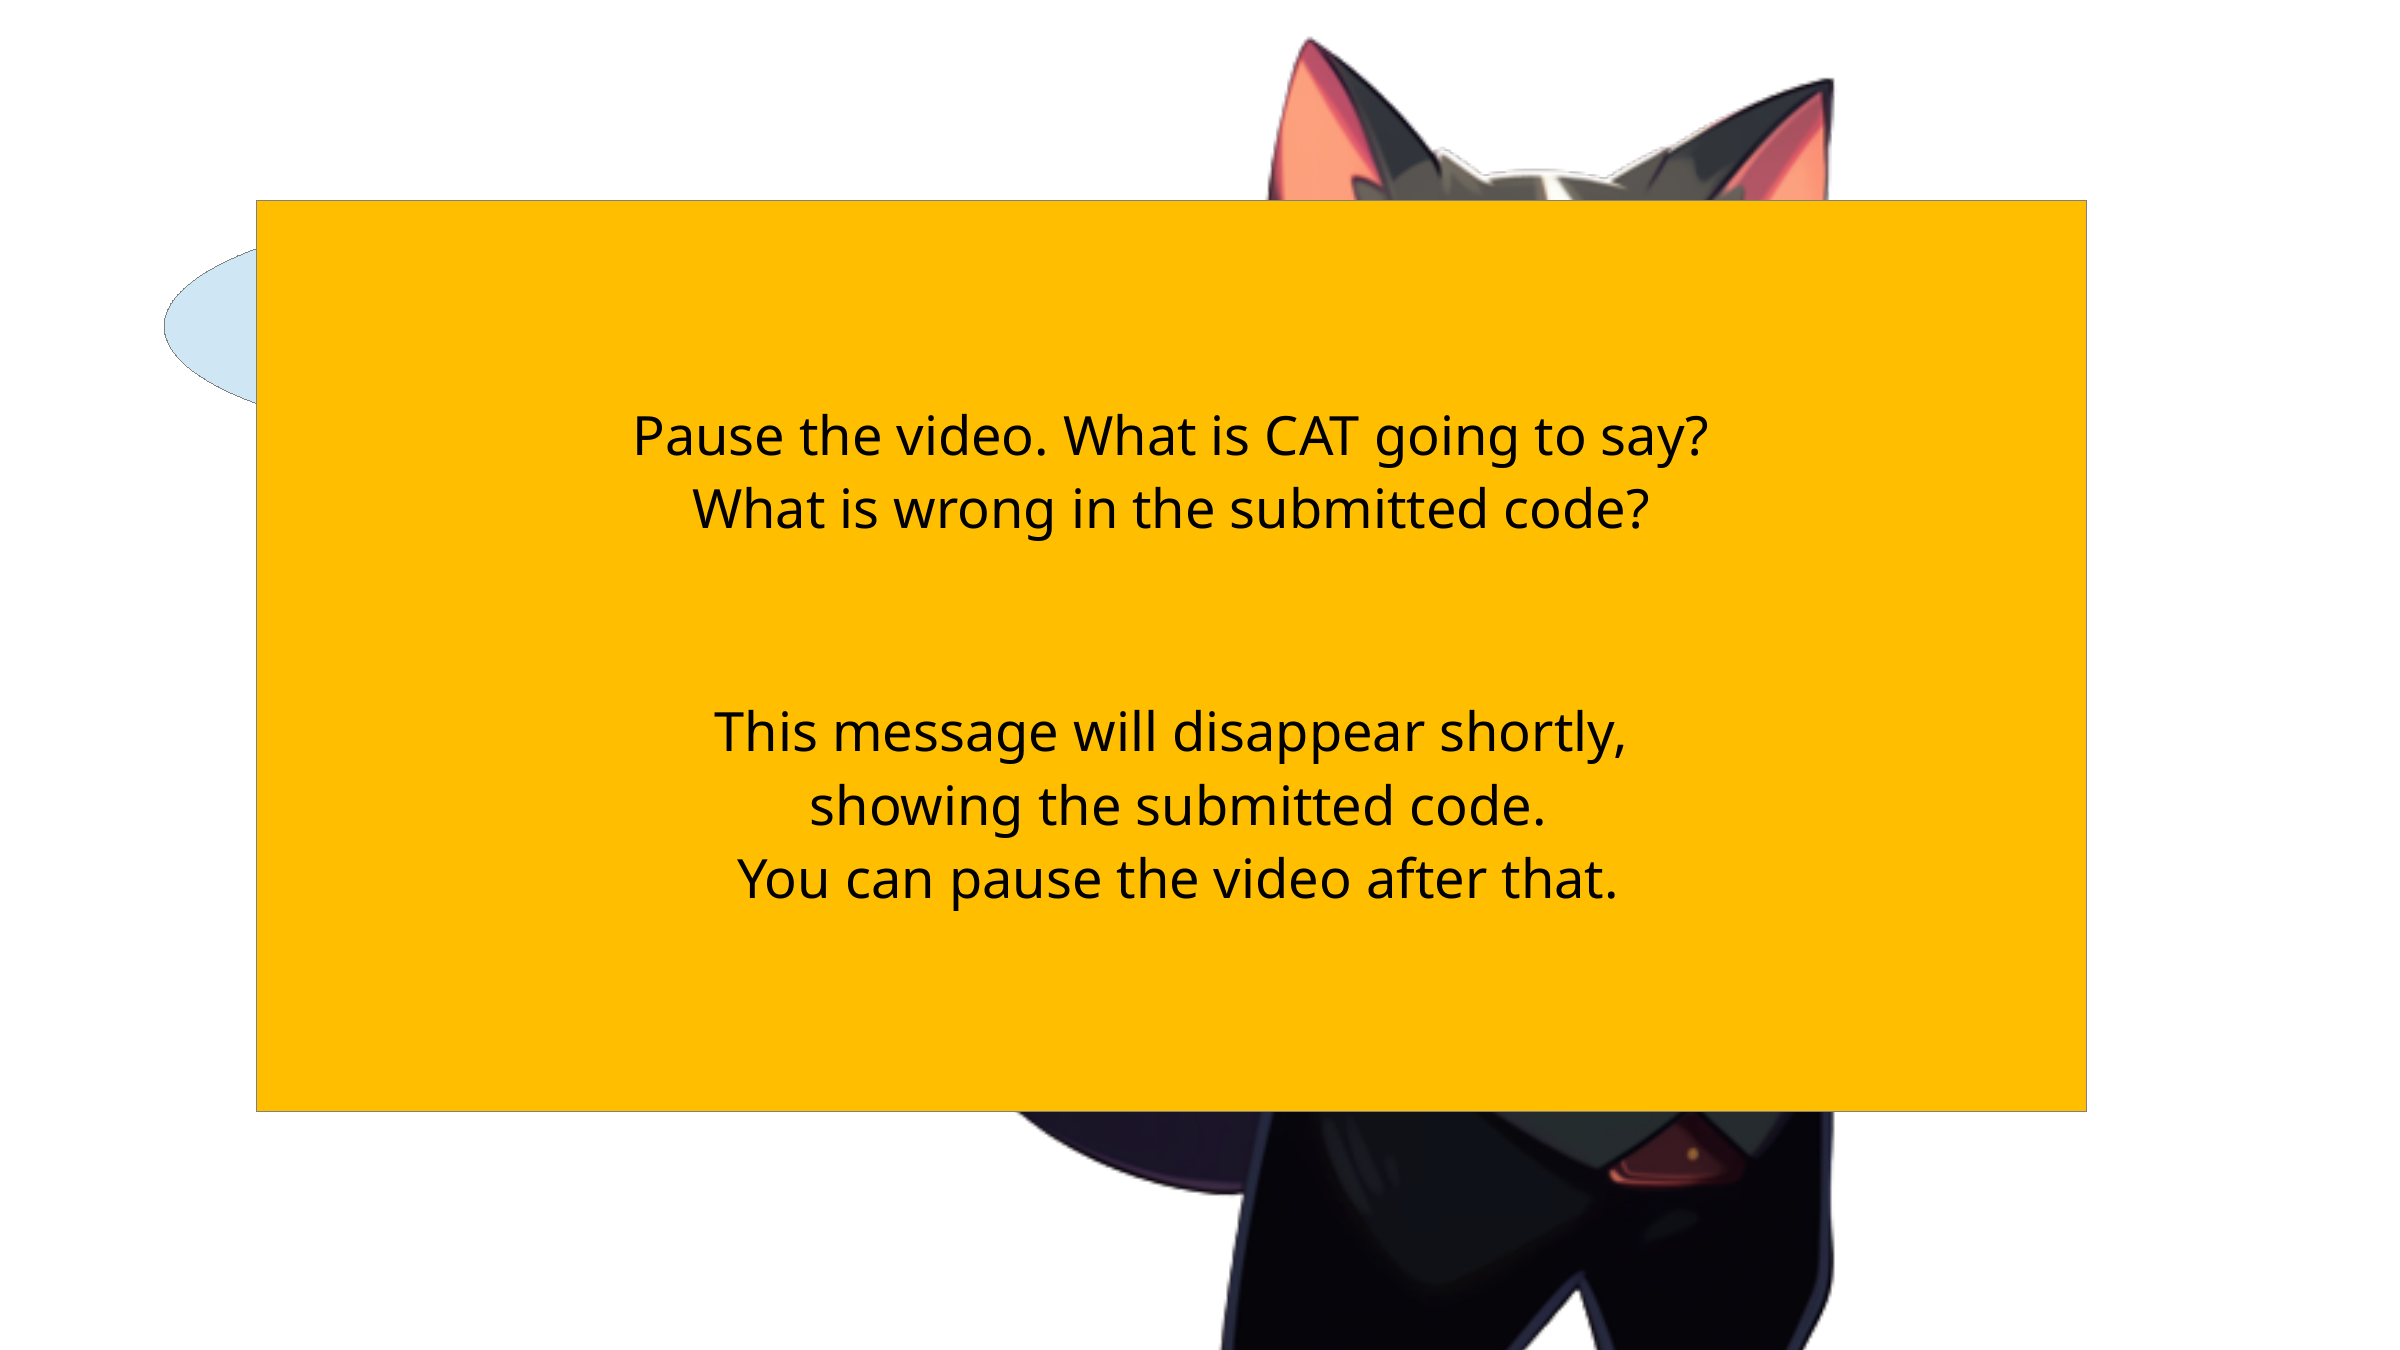

Pause the video. What is CAT going to say?
What is wrong in the submitted code?
This message will disappear shortly,
 showing the submitted code.
 You can pause the video after that.
However...